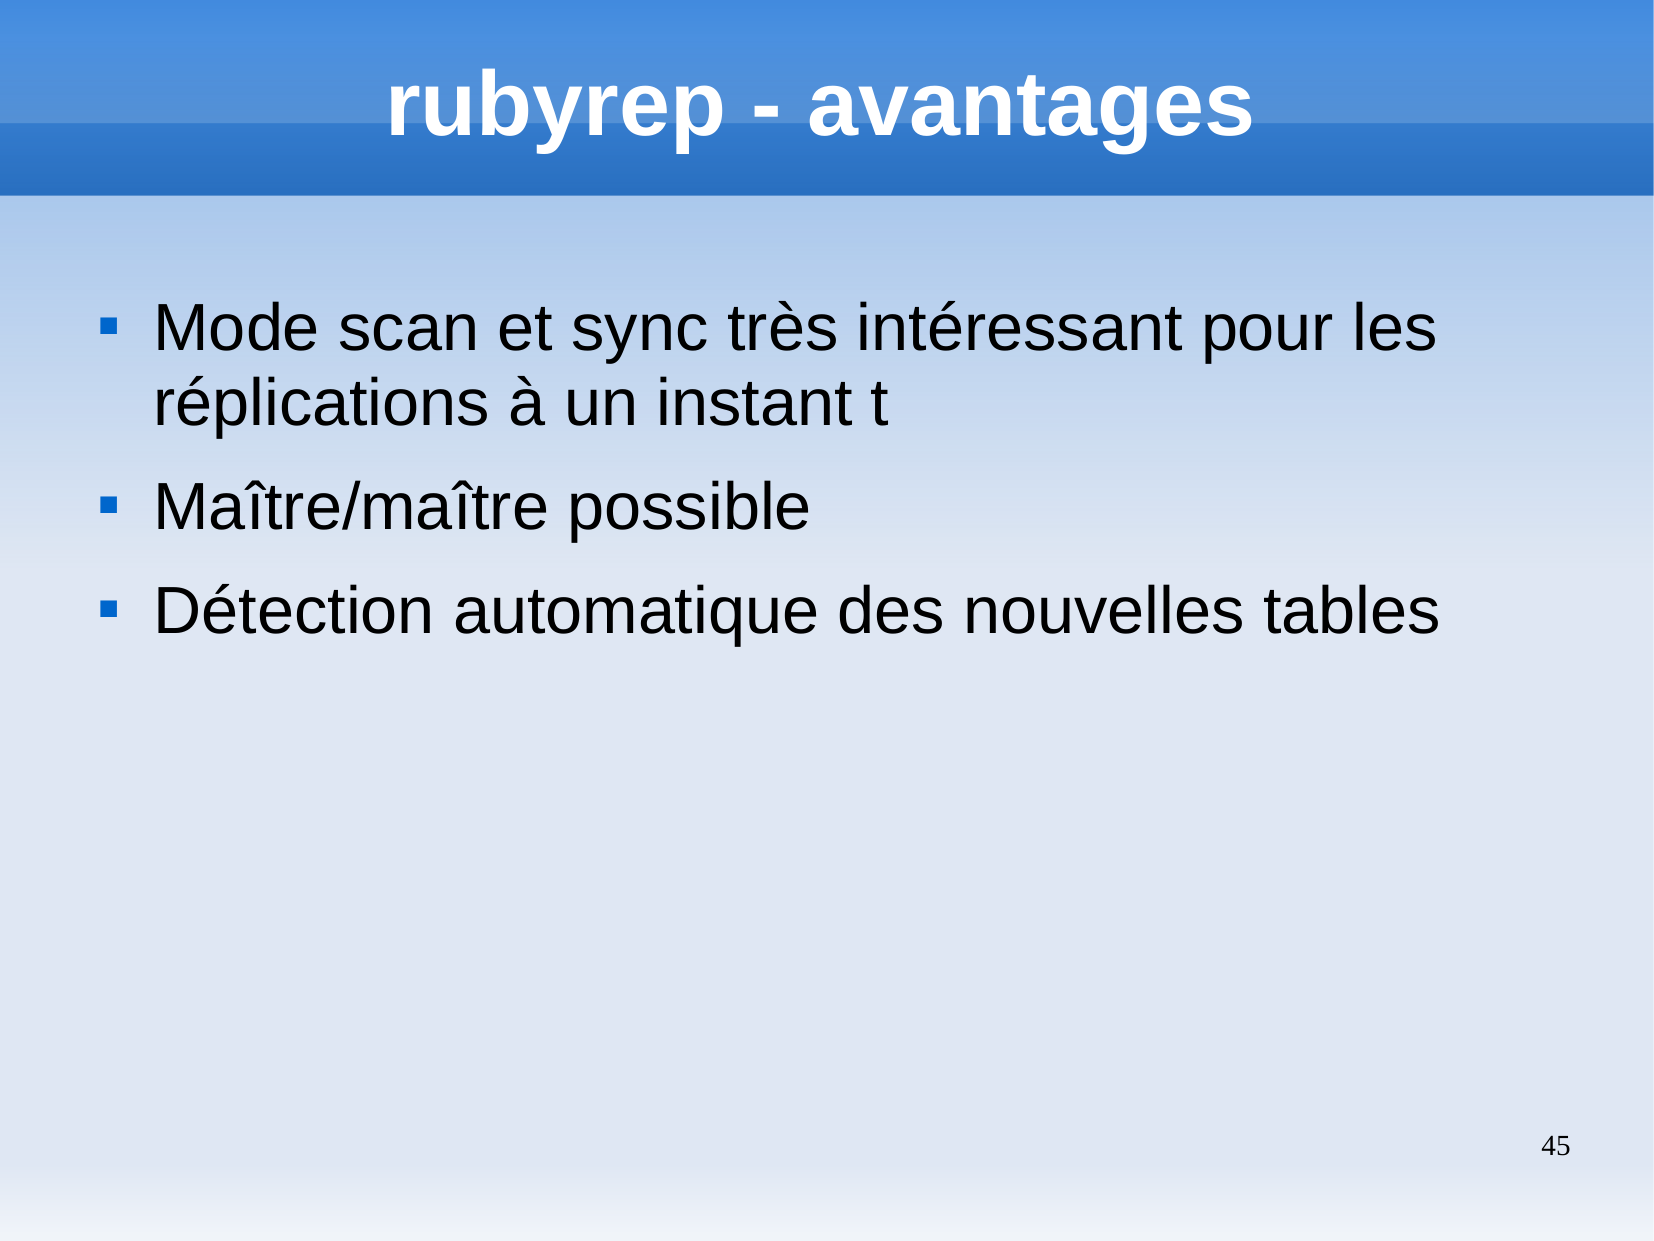

# rubyrep - avantages
Mode scan et sync très intéressant pour les réplications à un instant t
Maître/maître possible
Détection automatique des nouvelles tables
45